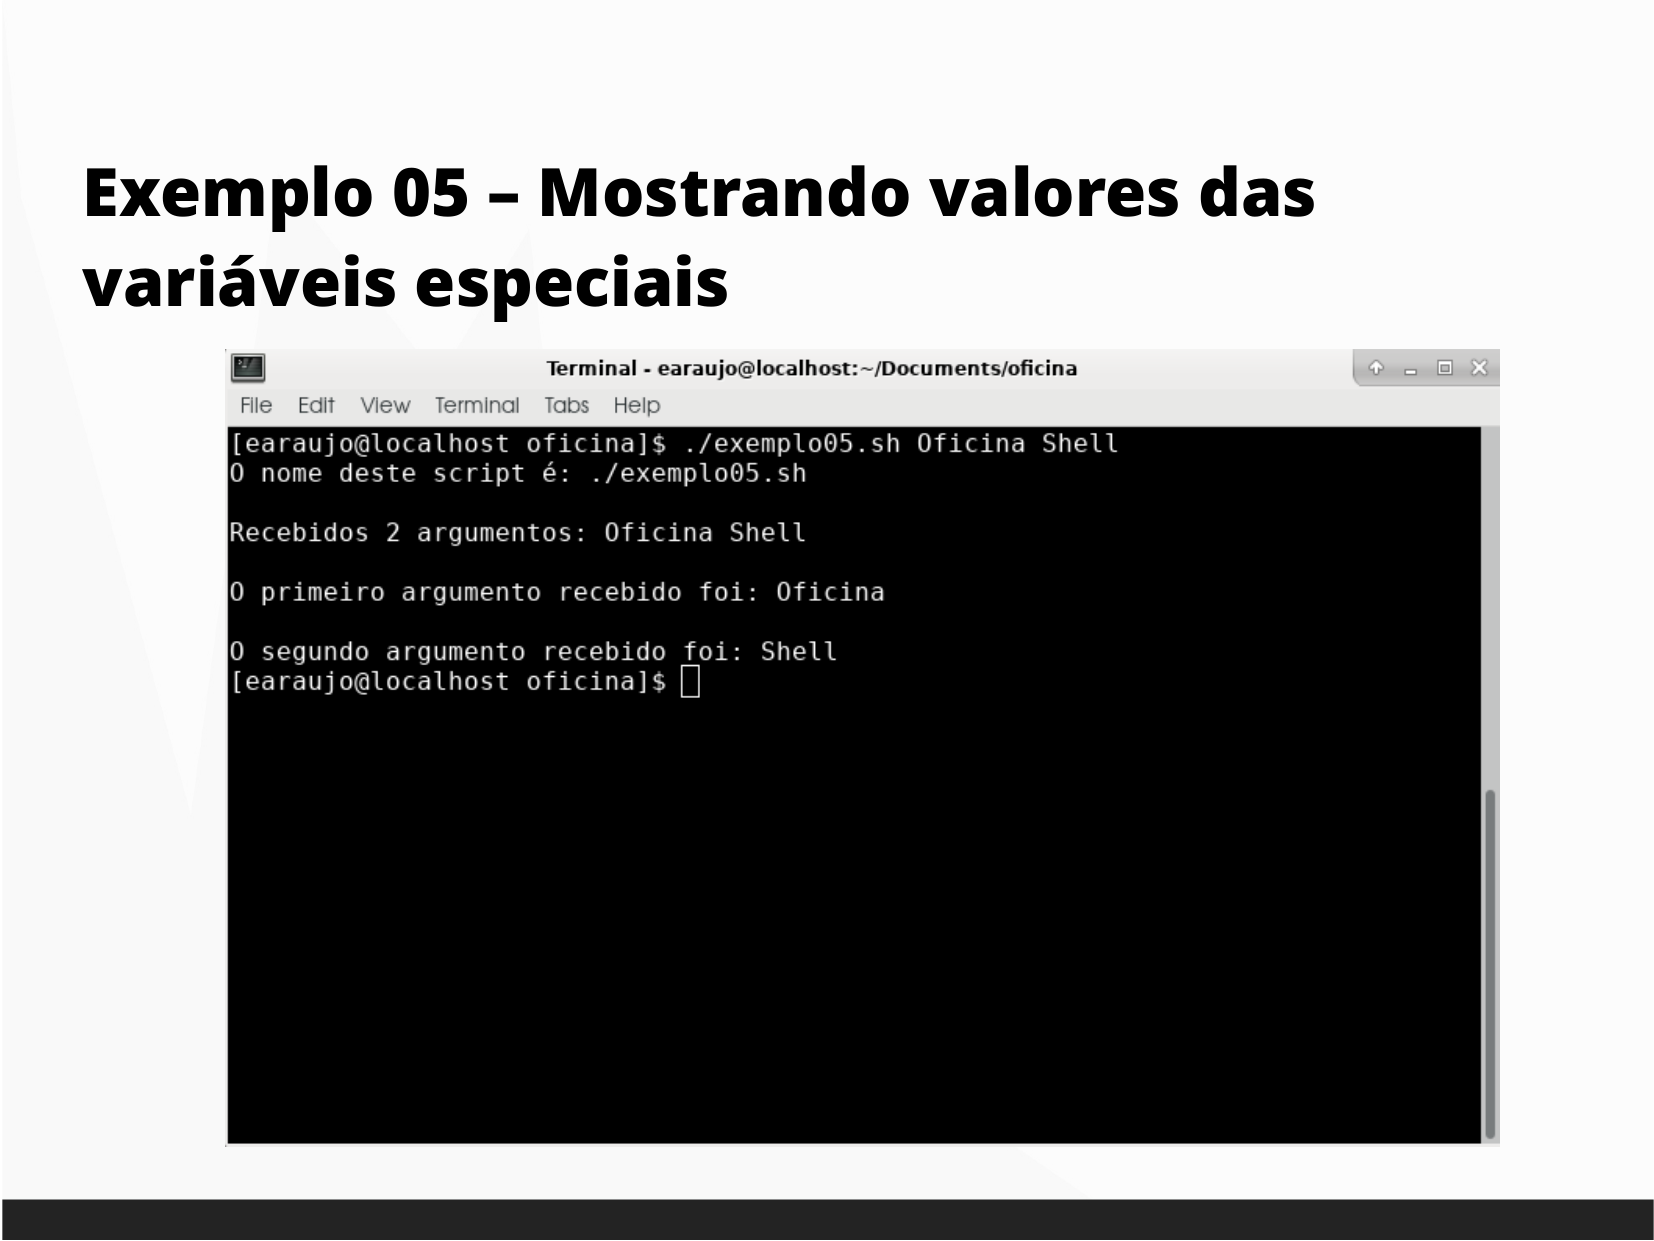

# Exemplo 05 – Mostrando valores das variáveis especiais